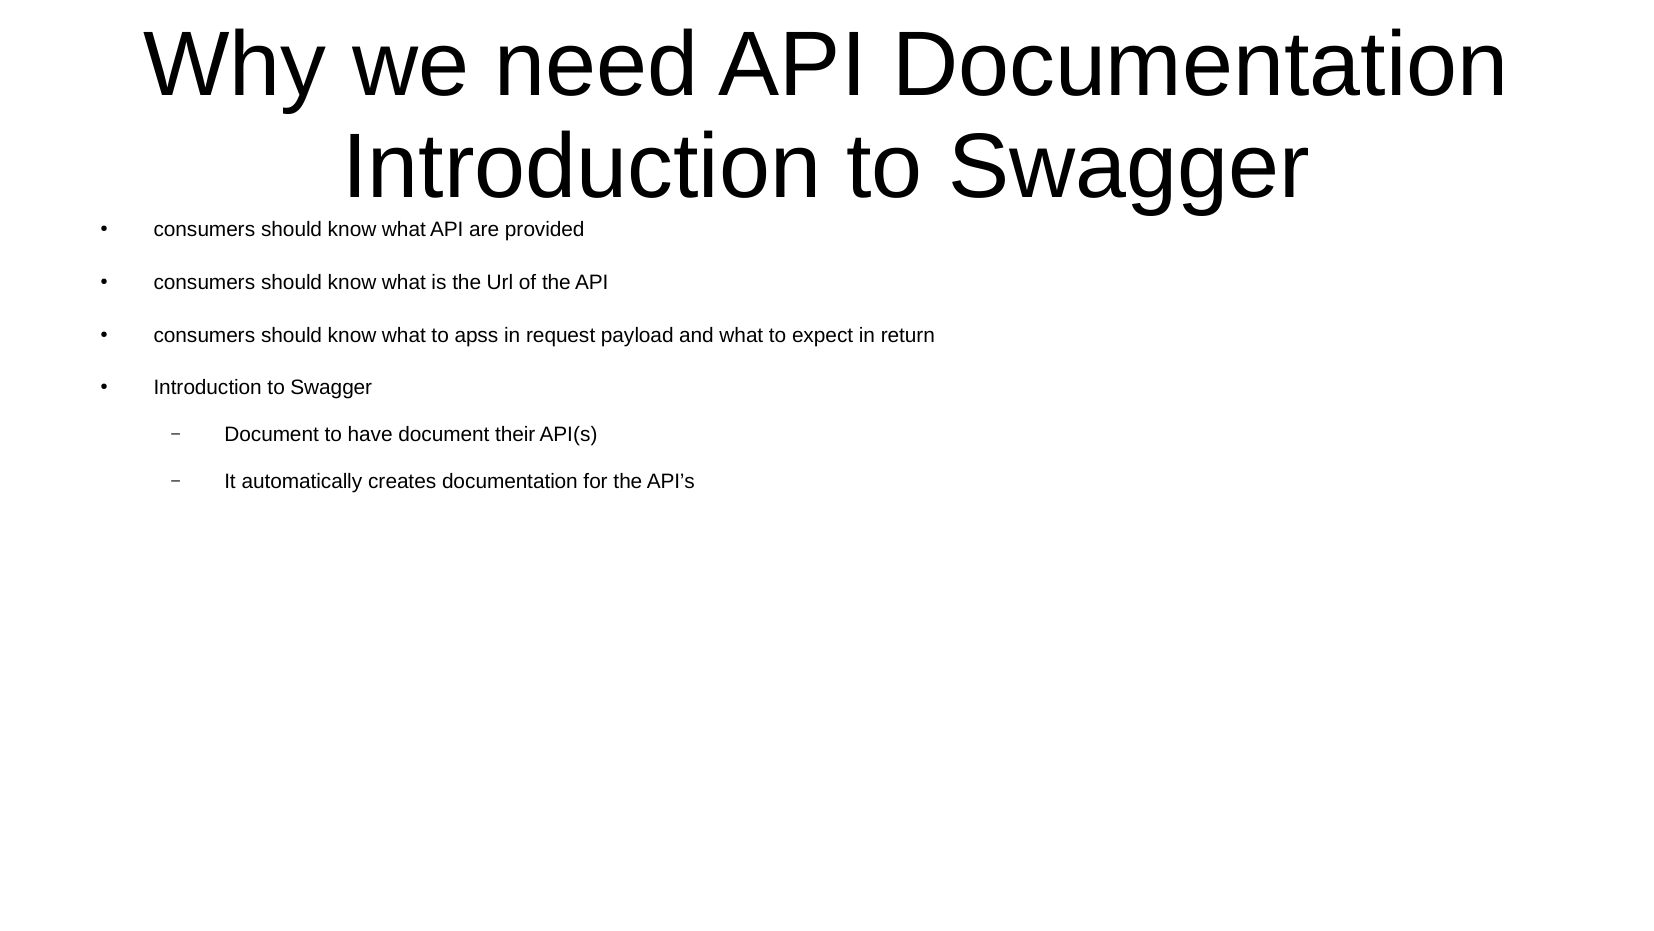

# Why we need API Documentation Introduction to Swagger
consumers should know what API are provided
consumers should know what is the Url of the API
consumers should know what to apss in request payload and what to expect in return
Introduction to Swagger
Document to have document their API(s)
It automatically creates documentation for the API’s